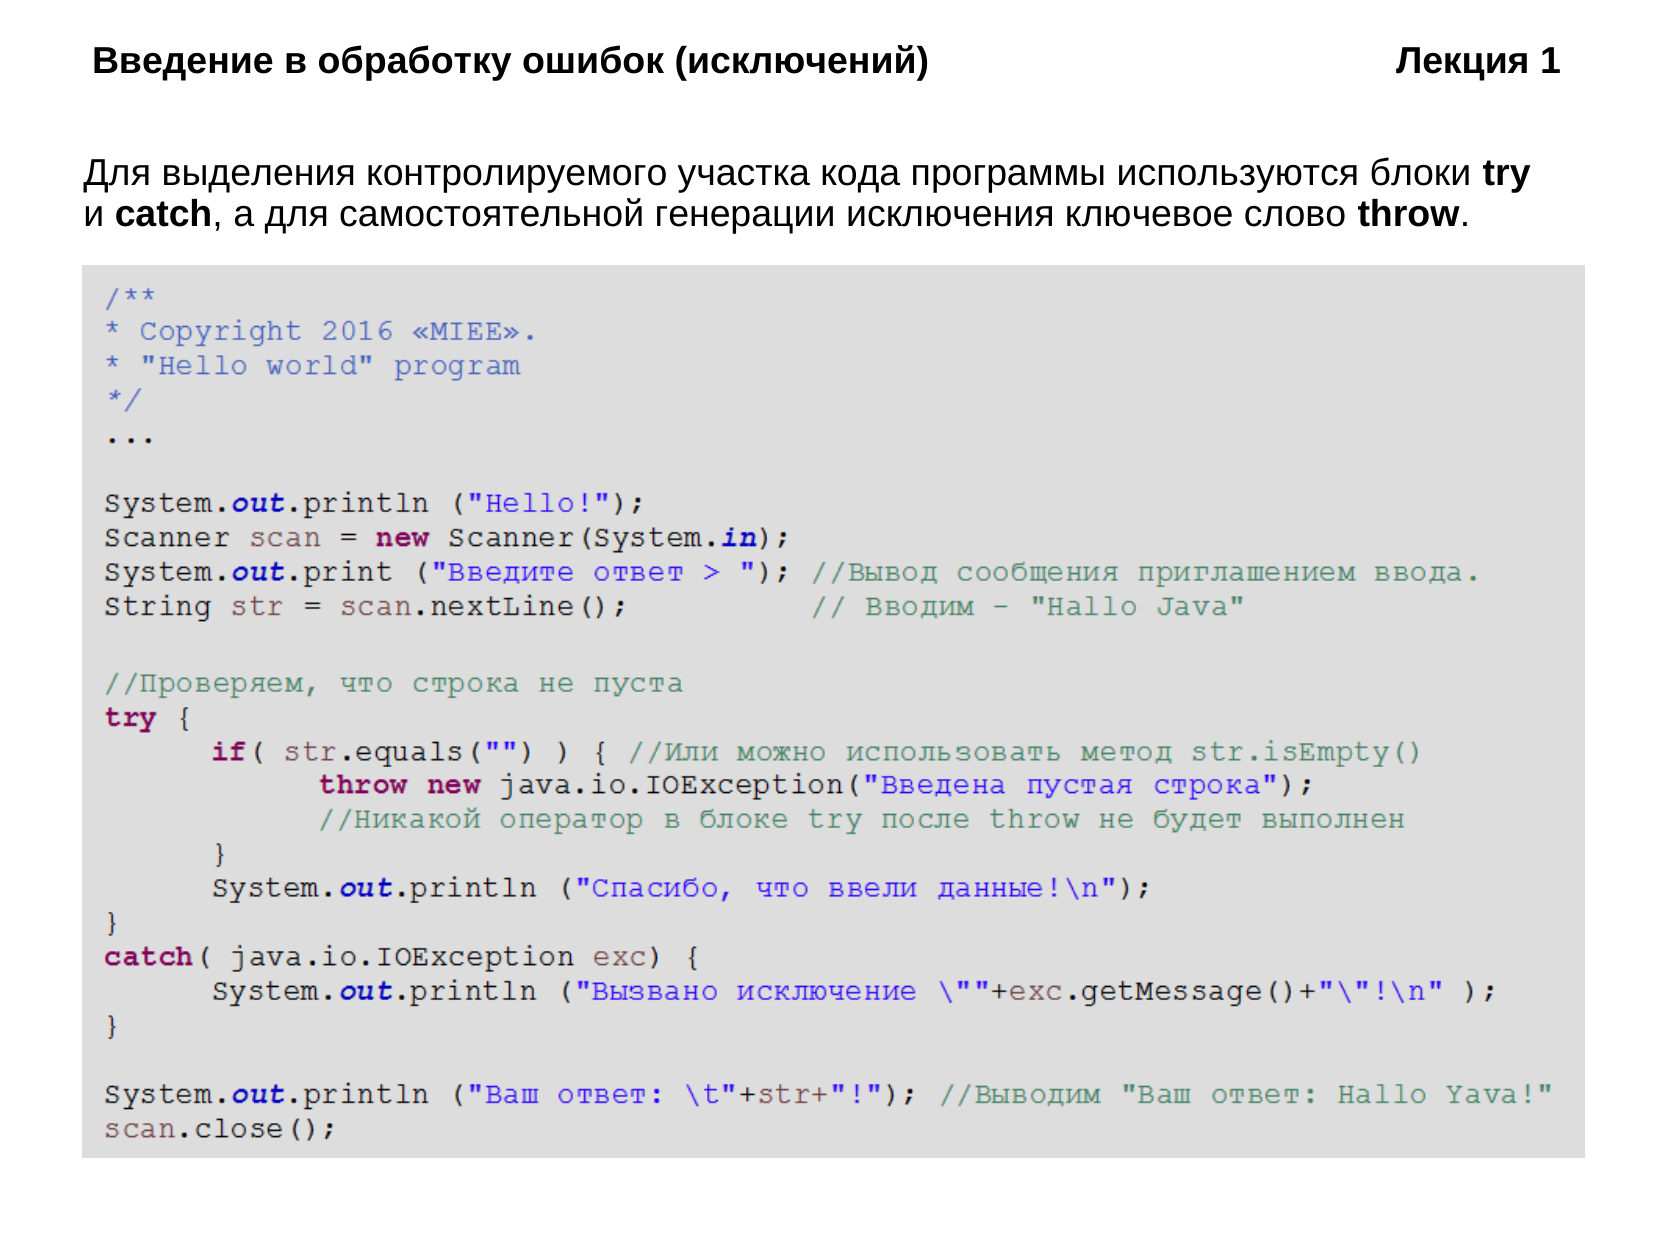

Введение в обработку ошибок (исключений)				Лекция 1
Для выделения контролируемого участка кода программы используются блоки try и catch, а для самостоятельной генерации исключения ключевое слово throw.